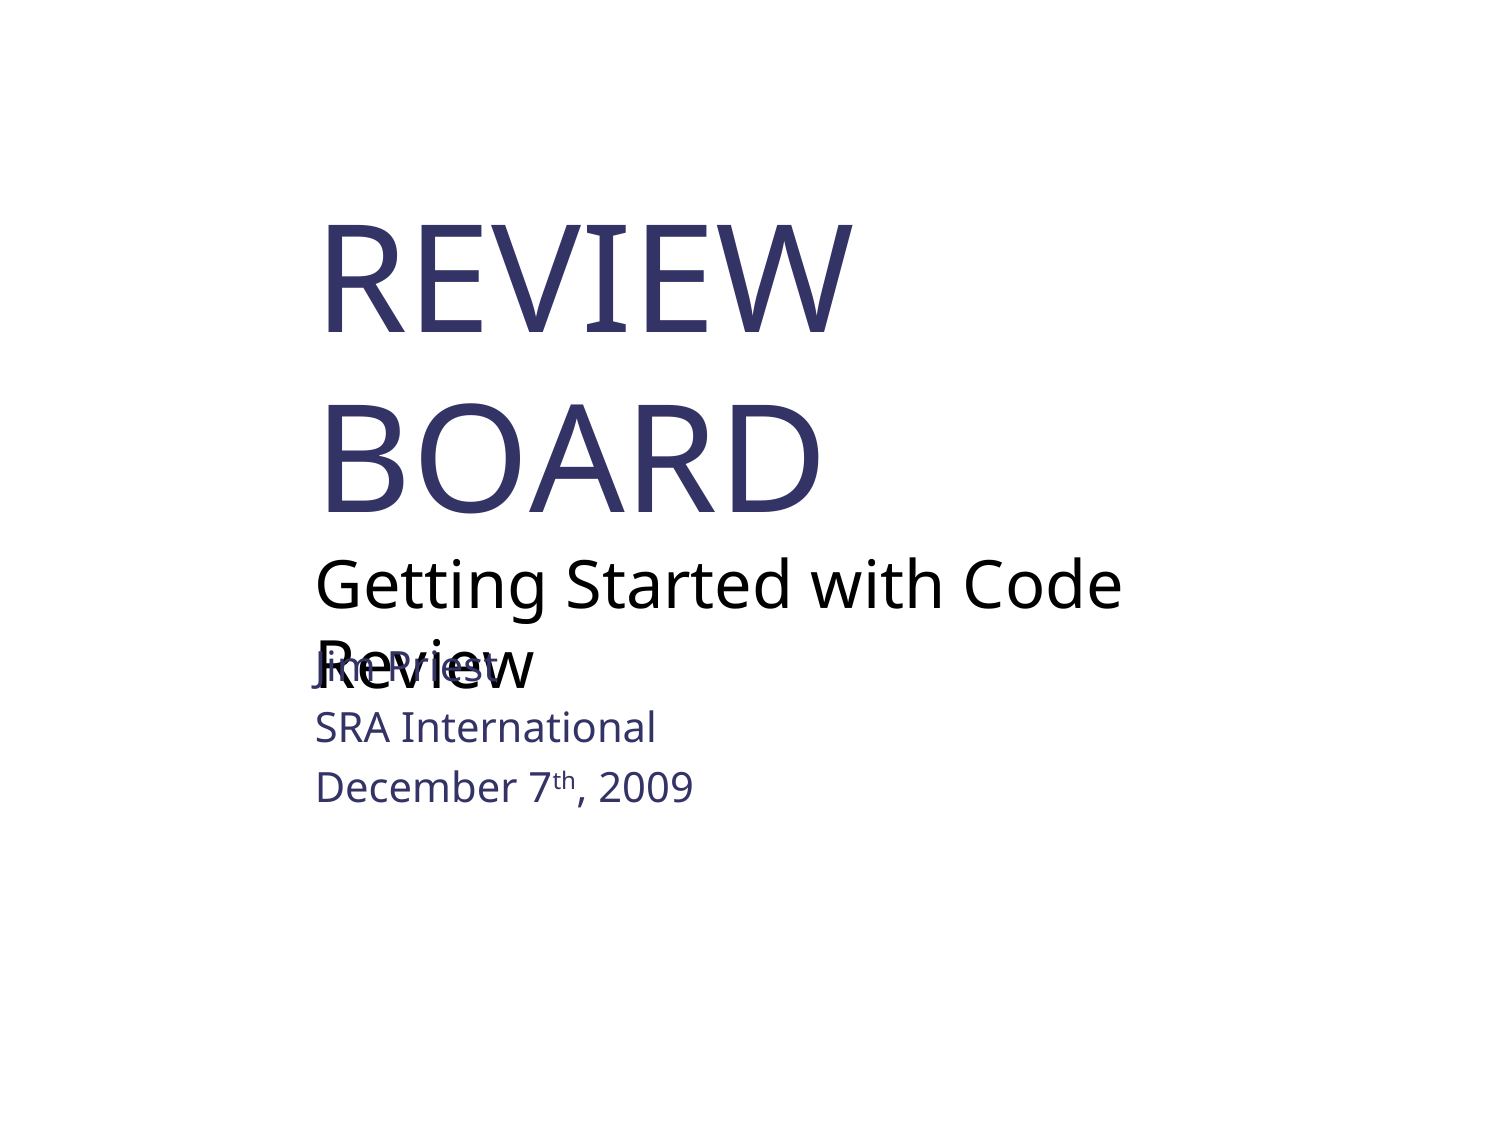

# REVIEW BOARD Getting Started with Code Review
Jim Priest
SRA International
December 7th, 2009